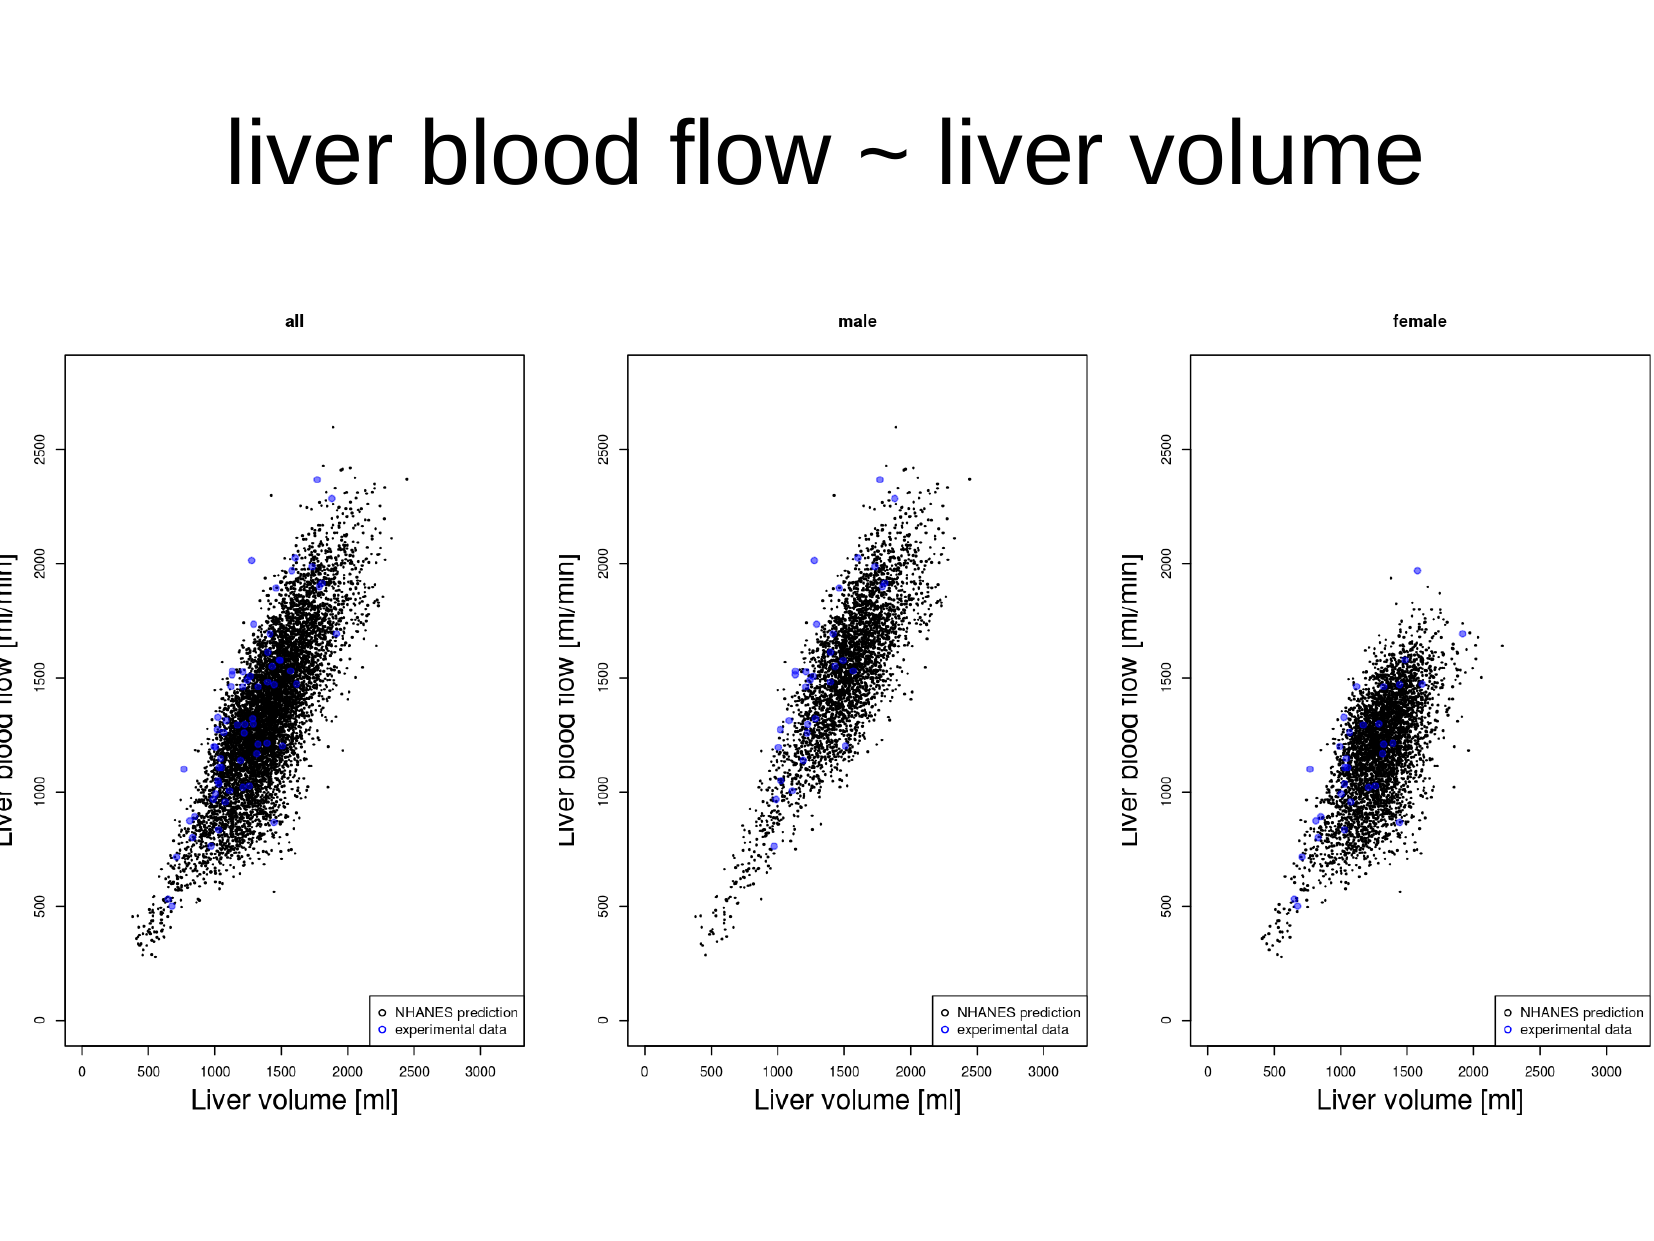

# liver blood flow ~ liver volume